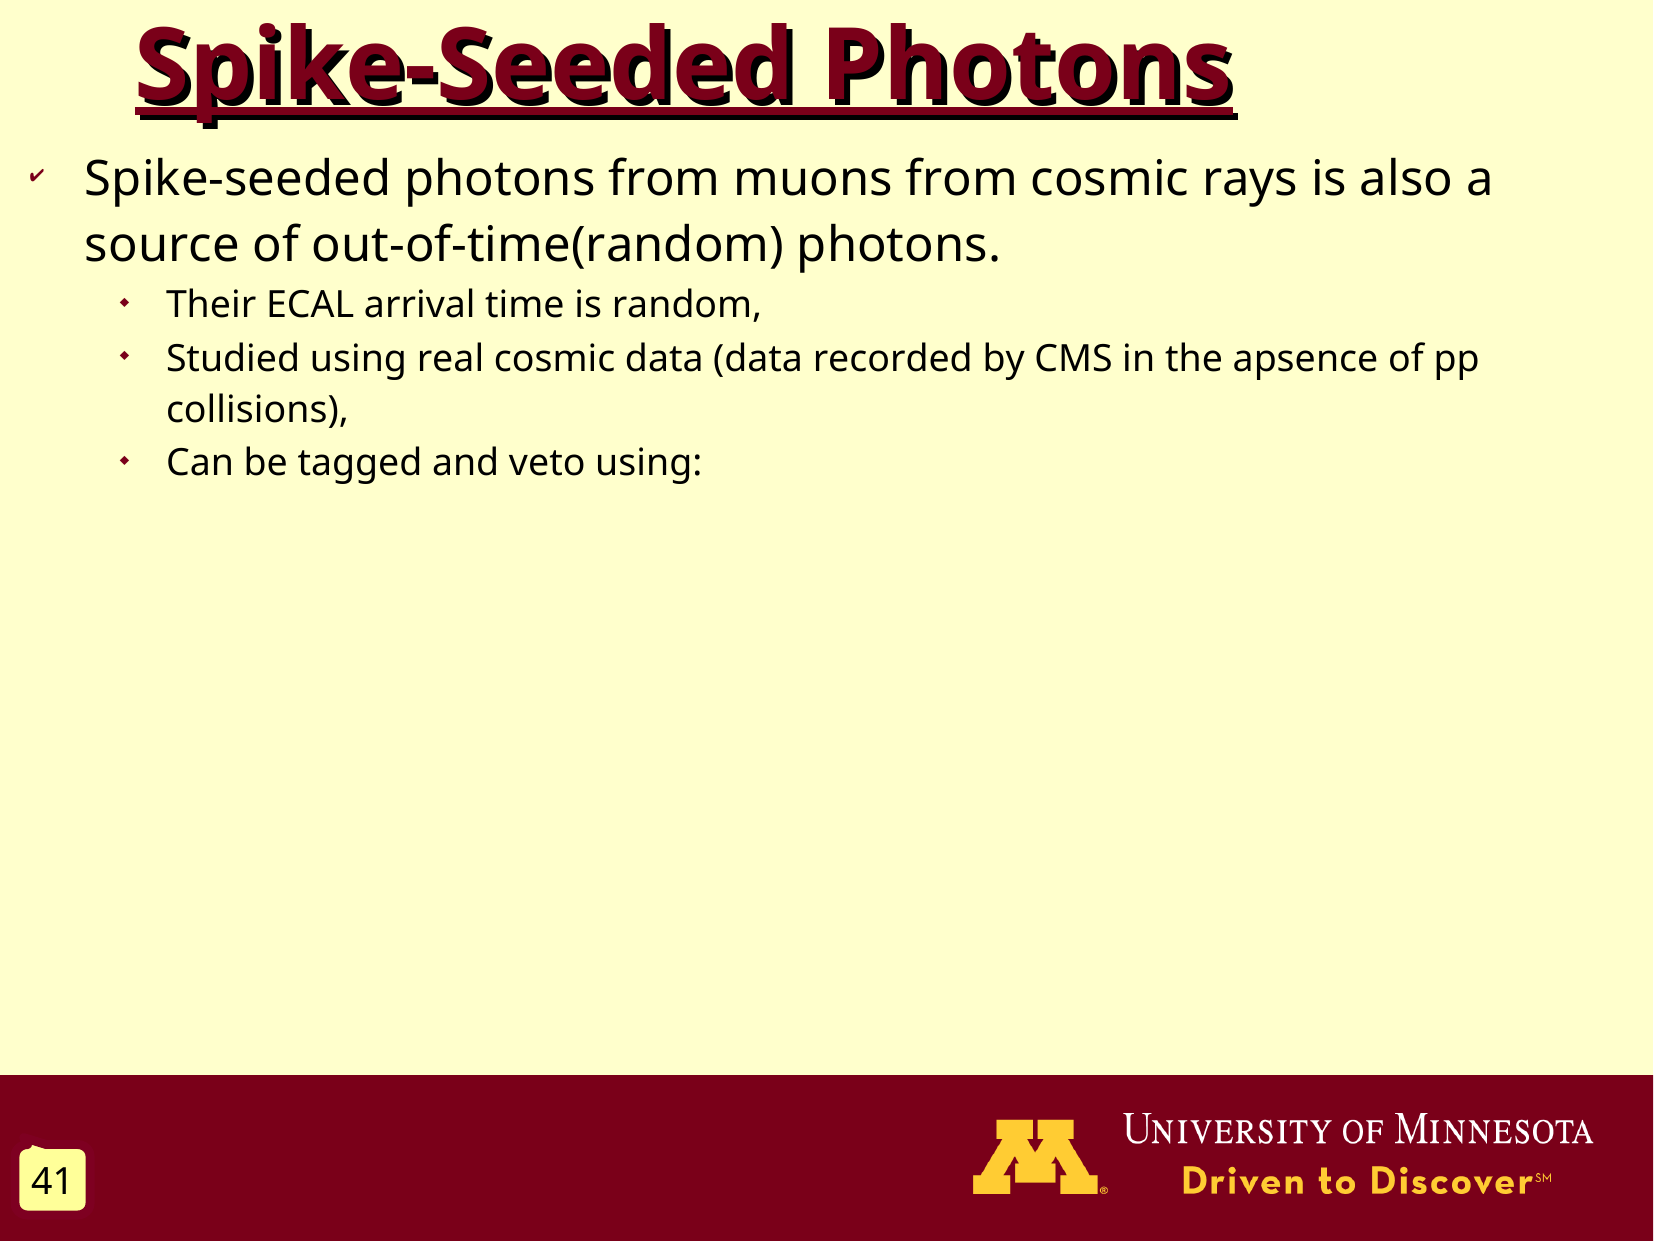

# Spike-Seeded Photons
Spike-seeded photons from muons from cosmic rays is also a source of out-of-time(random) photons.
Their ECAL arrival time is random,
Studied using real cosmic data (data recorded by CMS in the apsence of pp collisions),
Can be tagged and veto using:
41